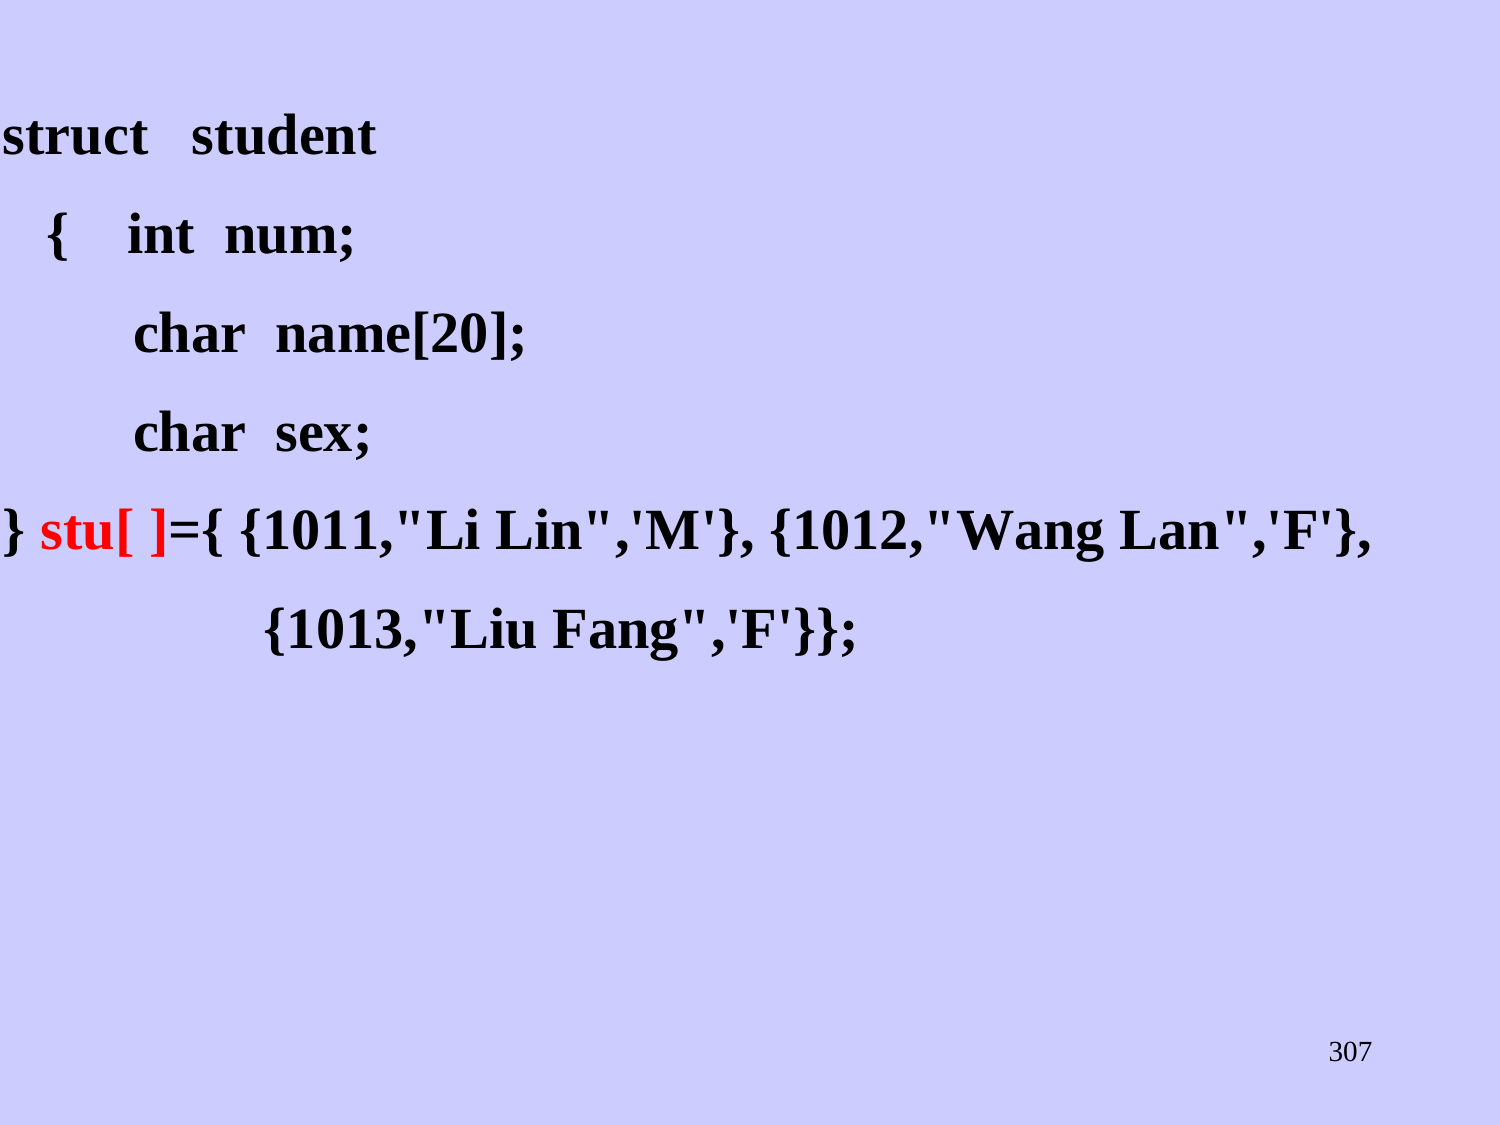

struct student
 { int num;
 char name[20];
 char sex;
} stu[ ]={ {1011,"Li Lin",'M'}, {1012,"Wang Lan",'F'},
 {1013,"Liu Fang",'F'}};